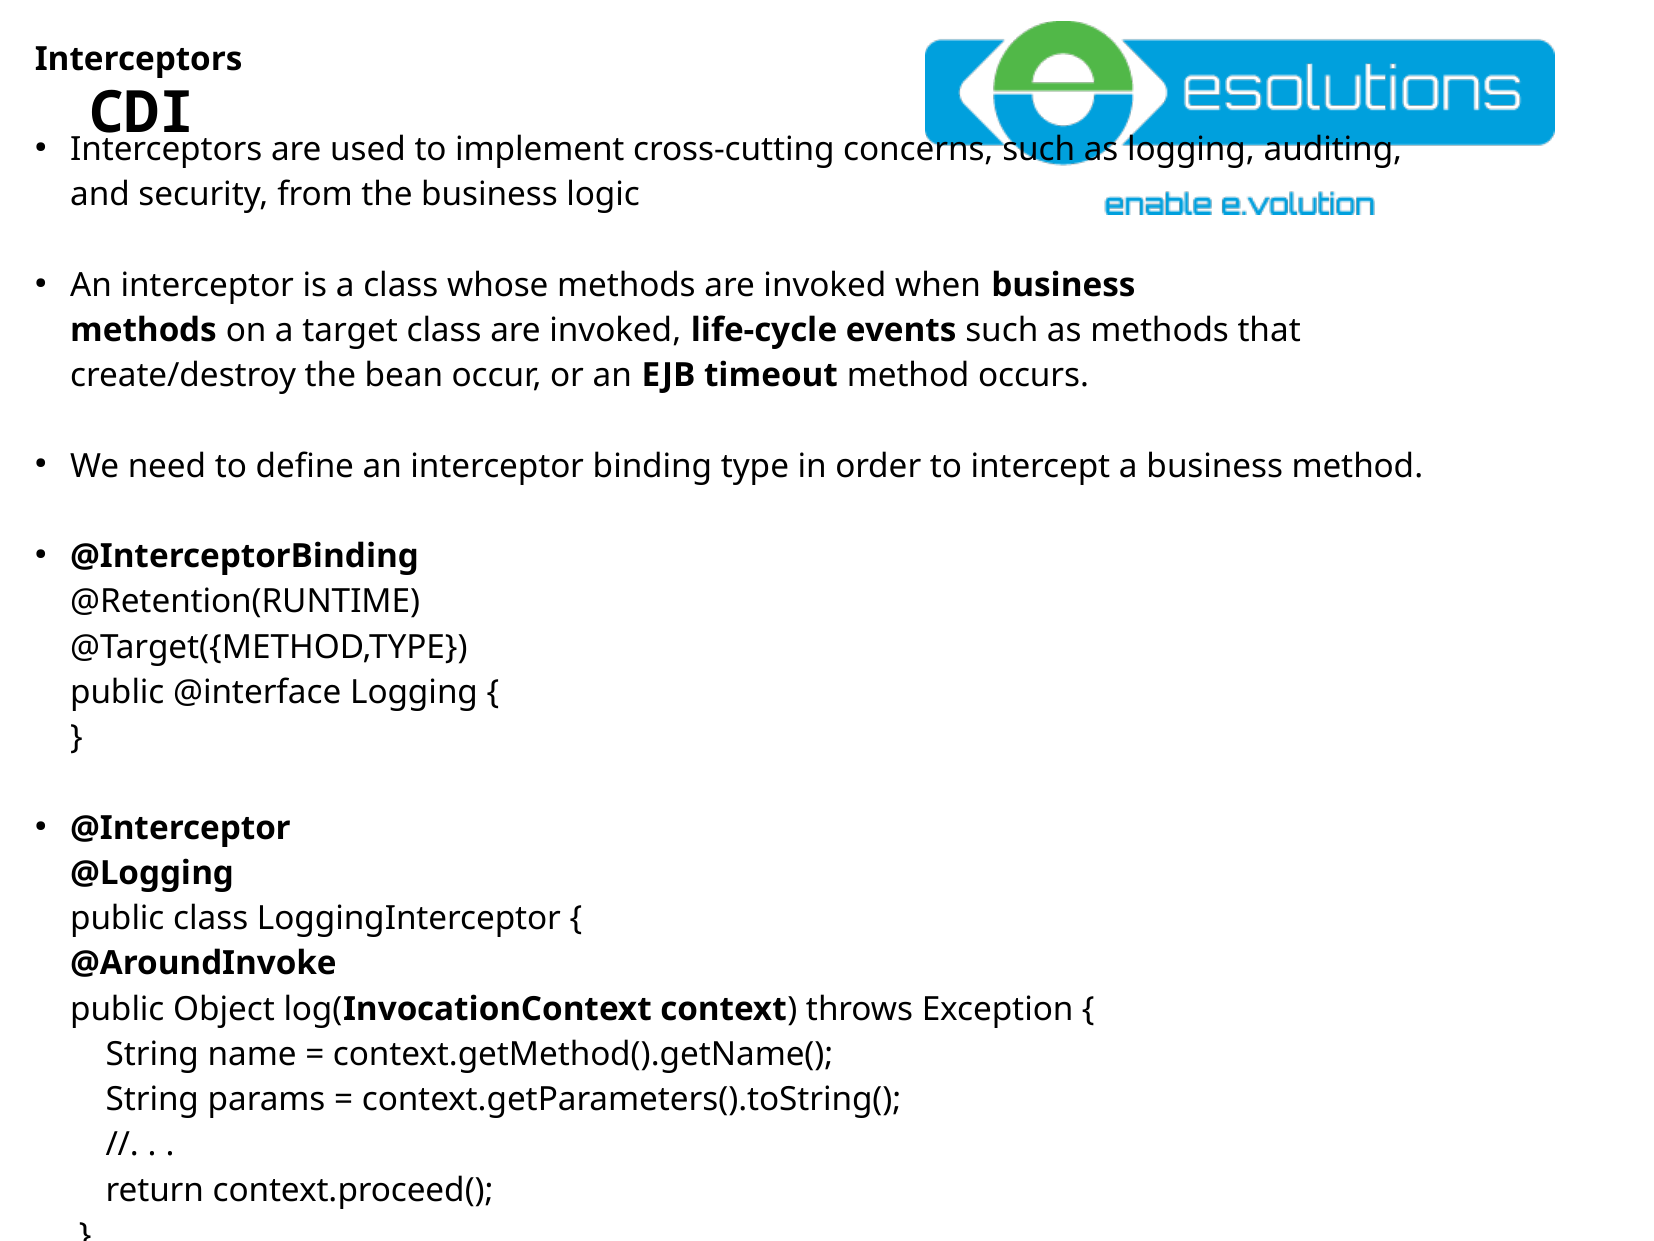

Interceptors
Interceptors are used to implement cross-cutting concerns, such as logging, auditing,
and security, from the business logic
An interceptor is a class whose methods are invoked when business
methods on a target class are invoked, life-cycle events such as methods that create/destroy the bean occur, or an EJB timeout method occurs.
We need to define an interceptor binding type in order to intercept a business method.
@InterceptorBinding
@Retention(RUNTIME)
@Target({METHOD,TYPE})
public @interface Logging {
}
@Interceptor
@Logging
public class LoggingInterceptor {
@AroundInvoke
public Object log(InvocationContext context) throws Exception {
String name = context.getMethod().getName();
String params = context.getParameters().toString();
//. . .
return context.proceed();
 }
}
#
CDI